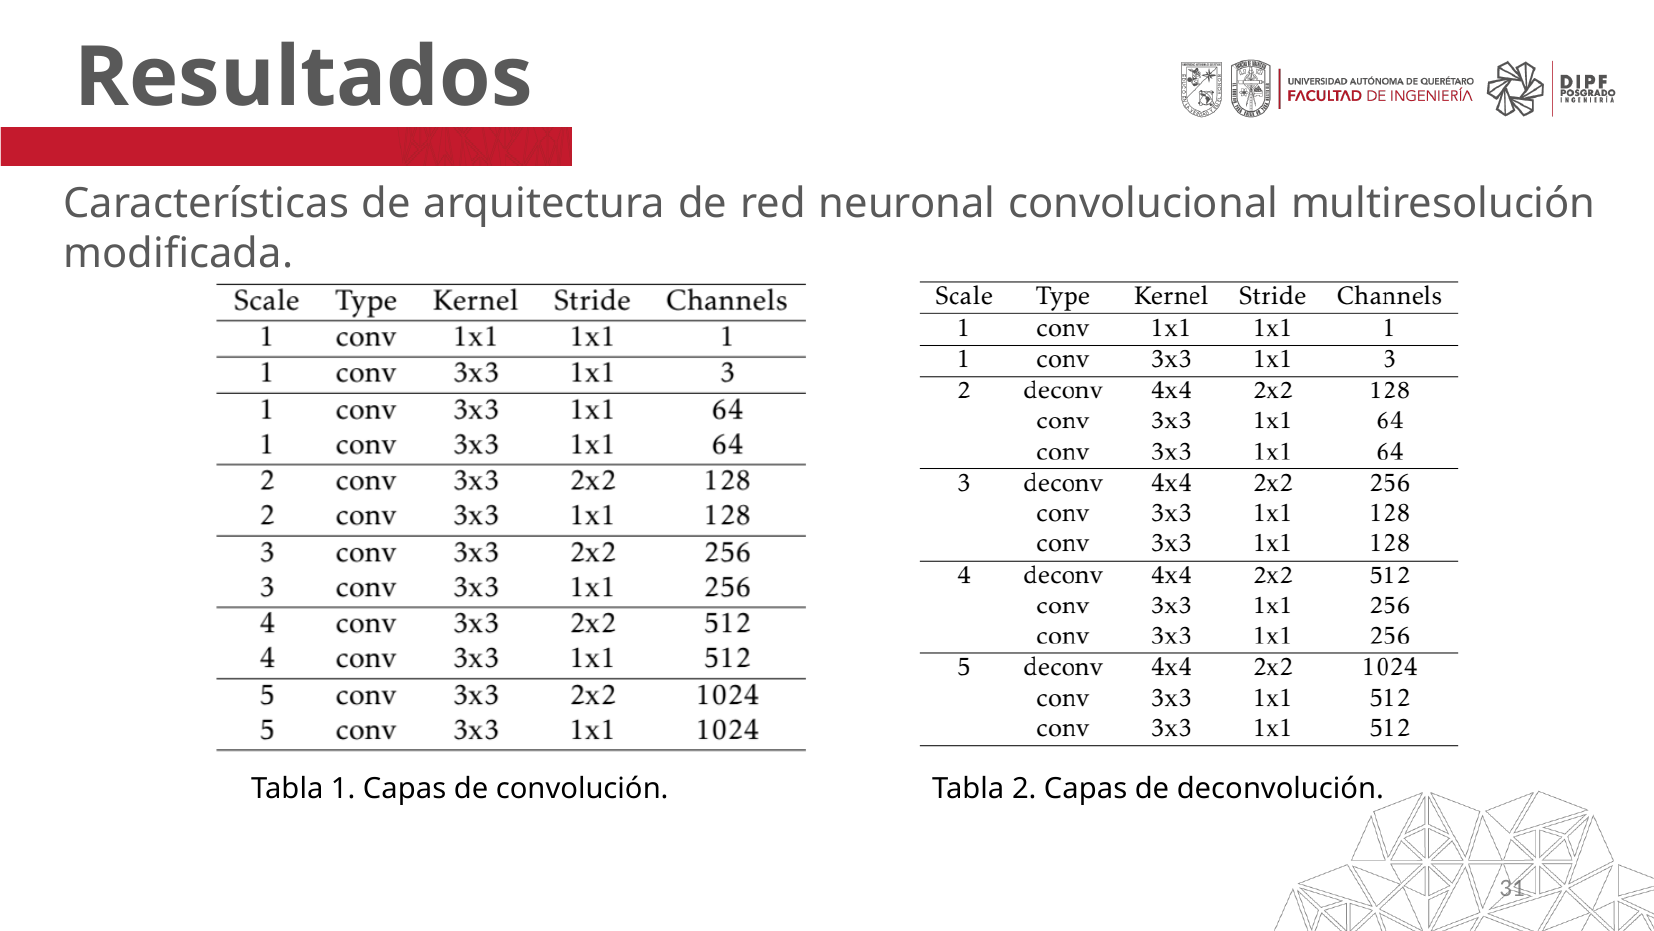

Resultados
Características de arquitectura de red neuronal convolucional multiresolución modificada.
Tabla 1. Capas de convolución.
Tabla 2. Capas de deconvolución.
31